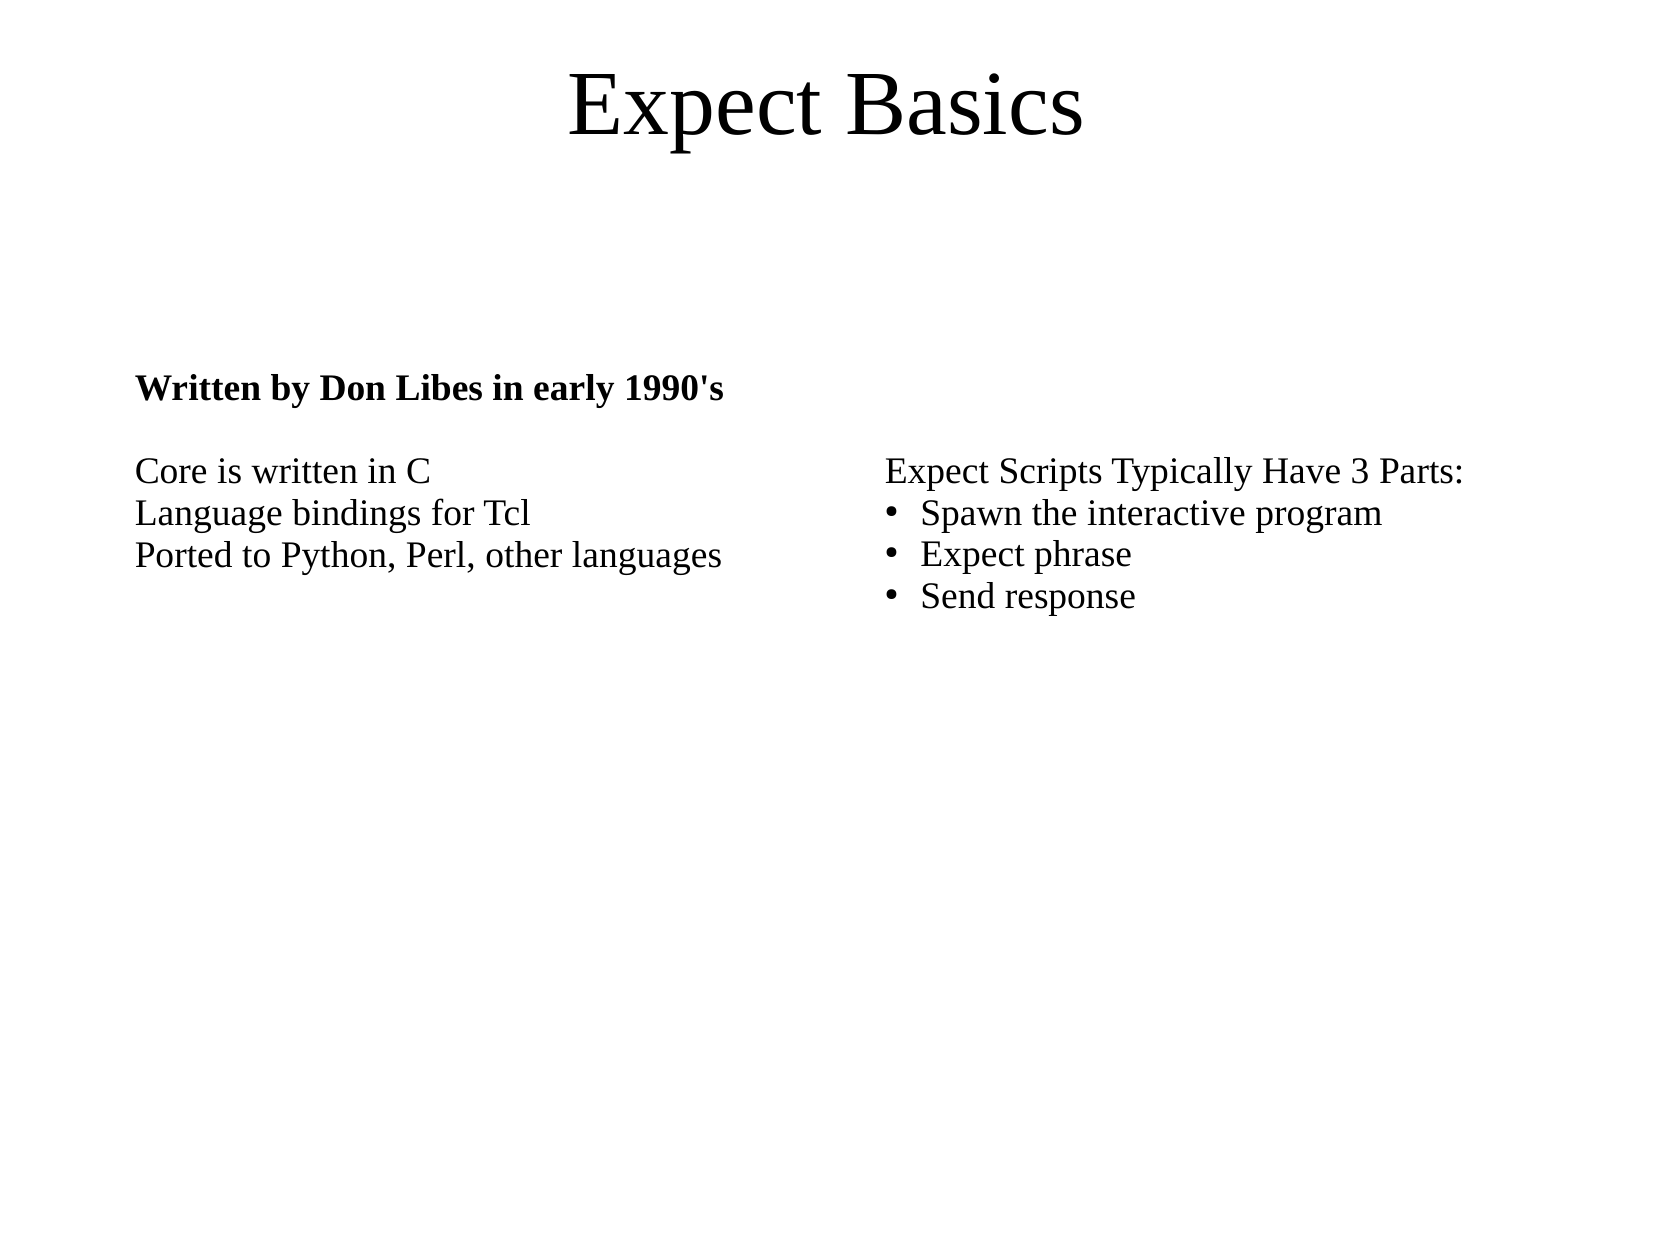

# Expect Basics
Written by Don Libes in early 1990's
Core is written in C
Language bindings for Tcl
Ported to Python, Perl, other languages
Expect Scripts Typically Have 3 Parts:
Spawn the interactive program
Expect phrase
Send response